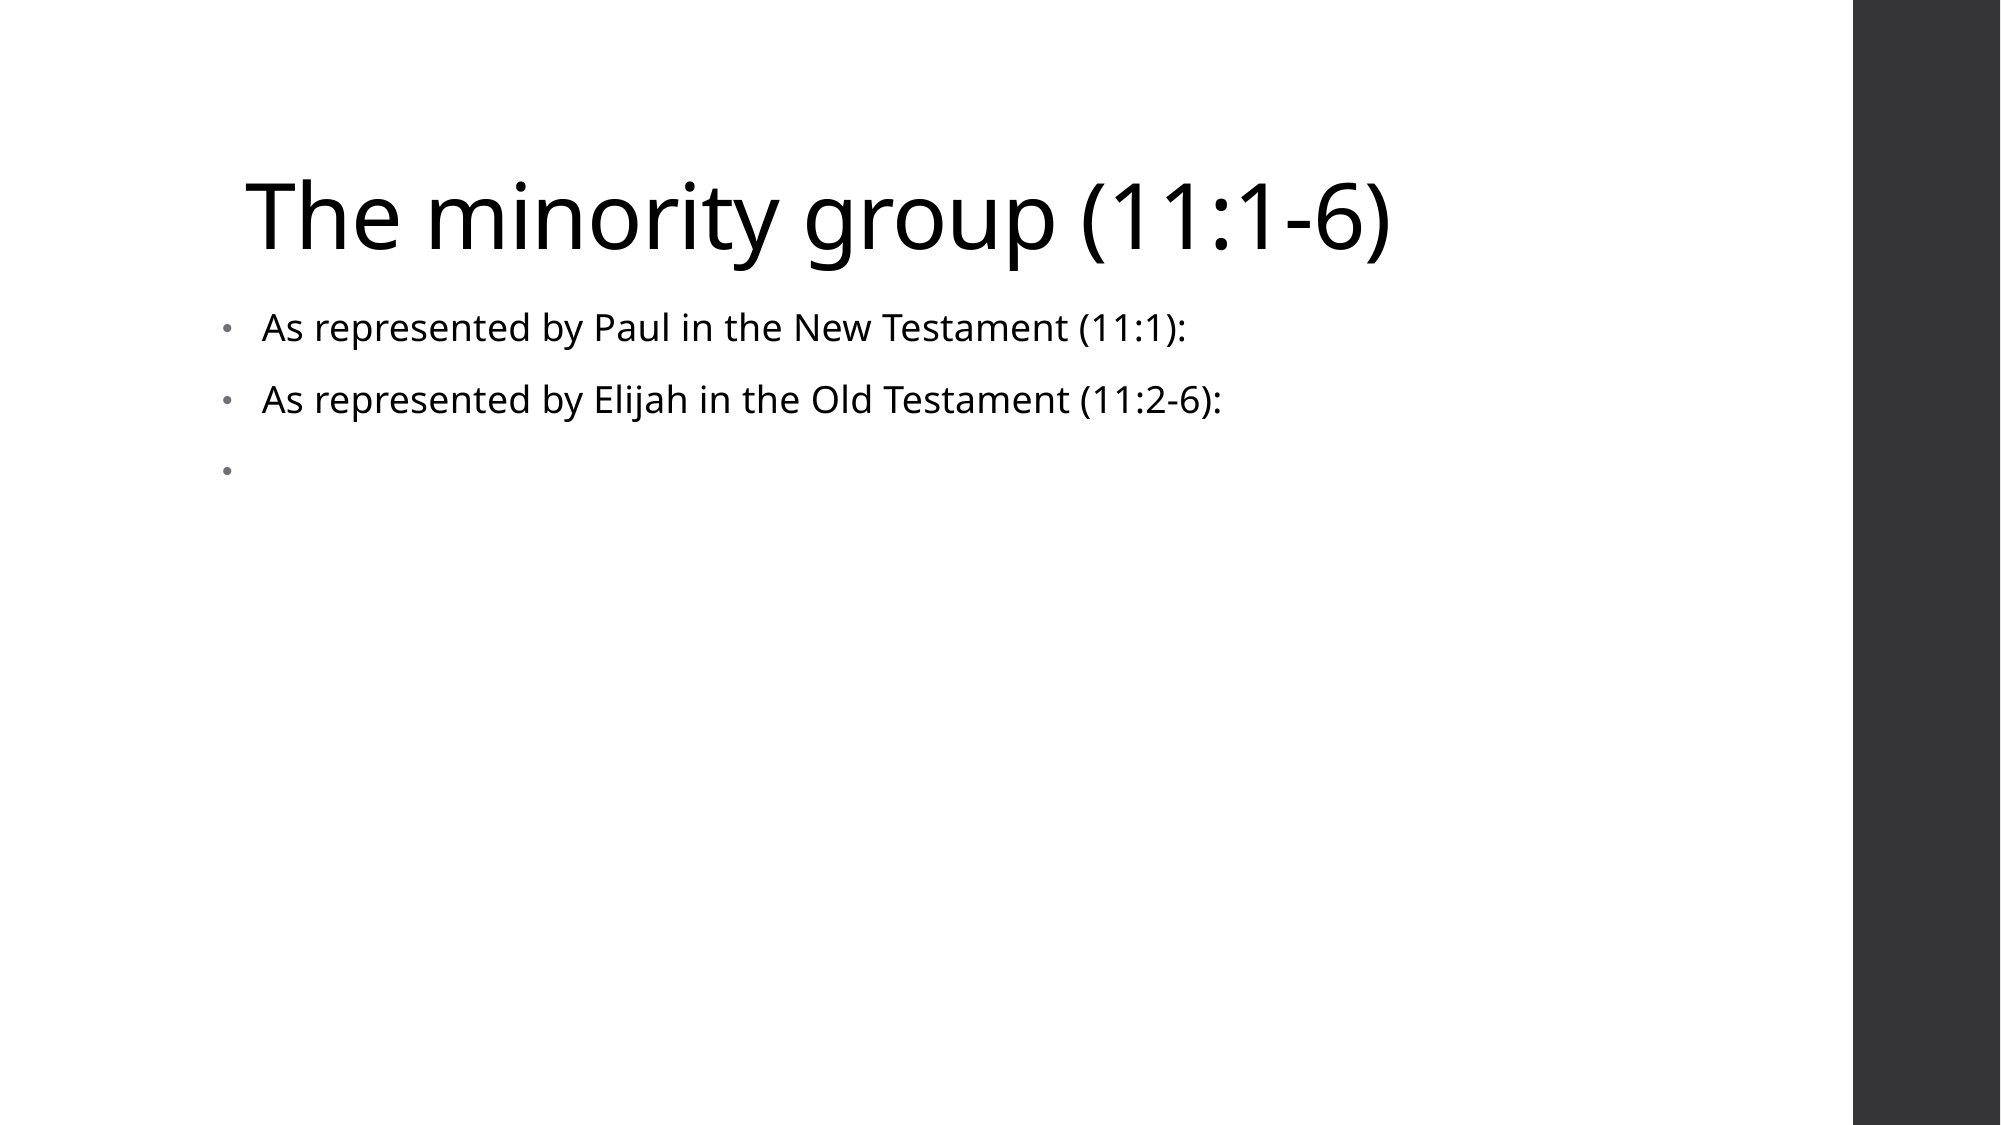

# The minority group (11:1-6)
 As represented by Paul in the New Testament (11:1):
 As represented by Elijah in the Old Testament (11:2-6):